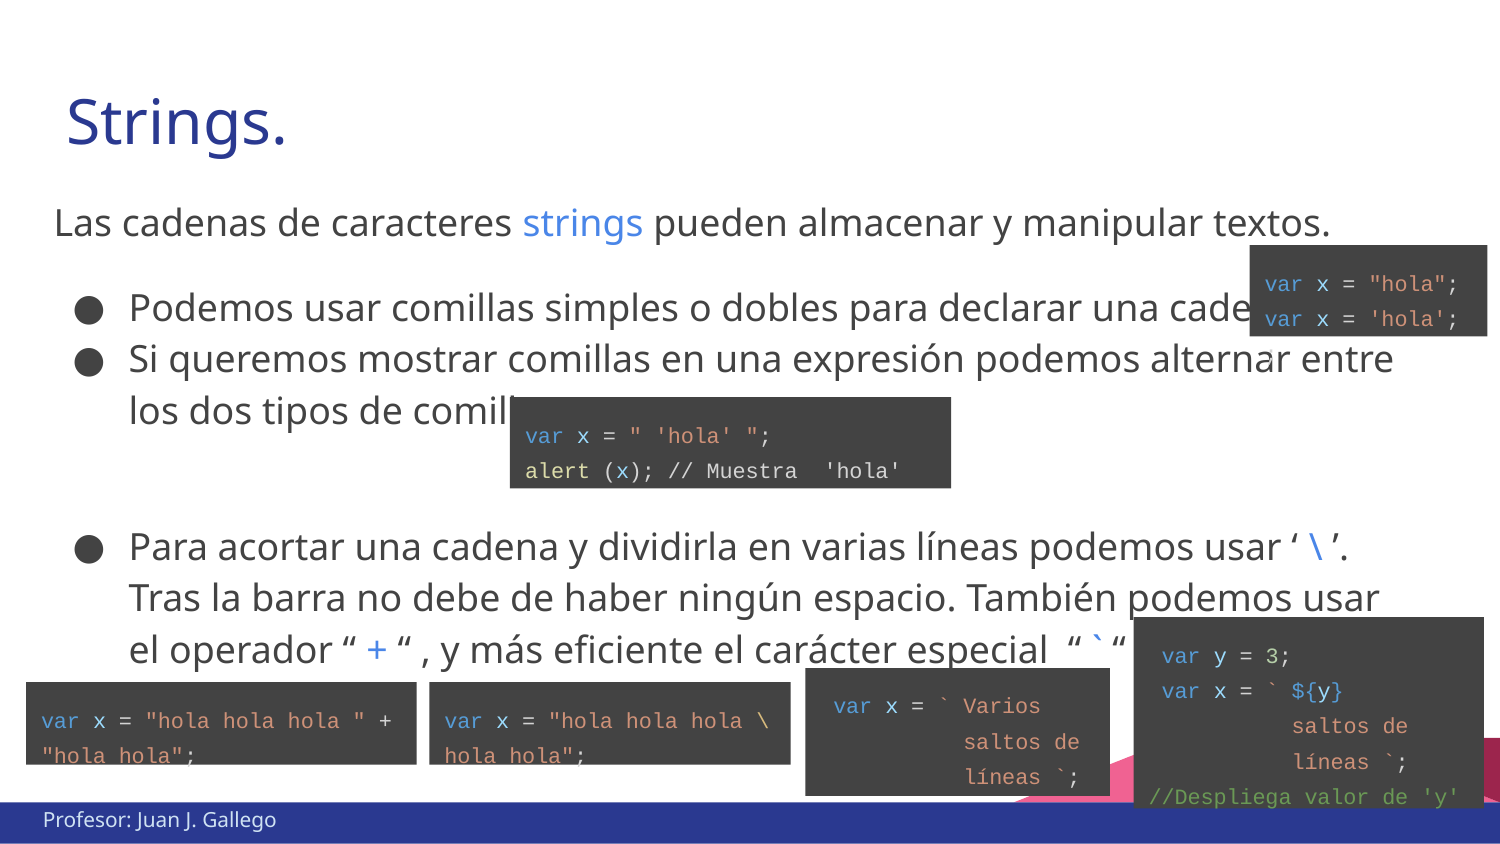

# Strings.
Las cadenas de caracteres strings pueden almacenar y manipular textos.
Podemos usar comillas simples o dobles para declarar una cadena.
Si queremos mostrar comillas en una expresión podemos alternar entre los dos tipos de comillas.
Para acortar una cadena y dividirla en varias líneas podemos usar ‘ \ ’. Tras la barra no debe de haber ningún espacio. También podemos usar el operador “ + “ , y más eficiente el carácter especial “ ` “ (tilde invertida)
var x = "hola";
var x = 'hola';
;
var x = " 'hola' ";
alert (x); // Muestra 'hola'
 var y = 3;
 var x = ` ${y}
 saltos de
 líneas `; //Despliega valor de 'y'
 var x = ` Varios
 saltos de
 líneas `;
var x = "hola hola hola " +
"hola hola";
var x = "hola hola hola \
hola hola";